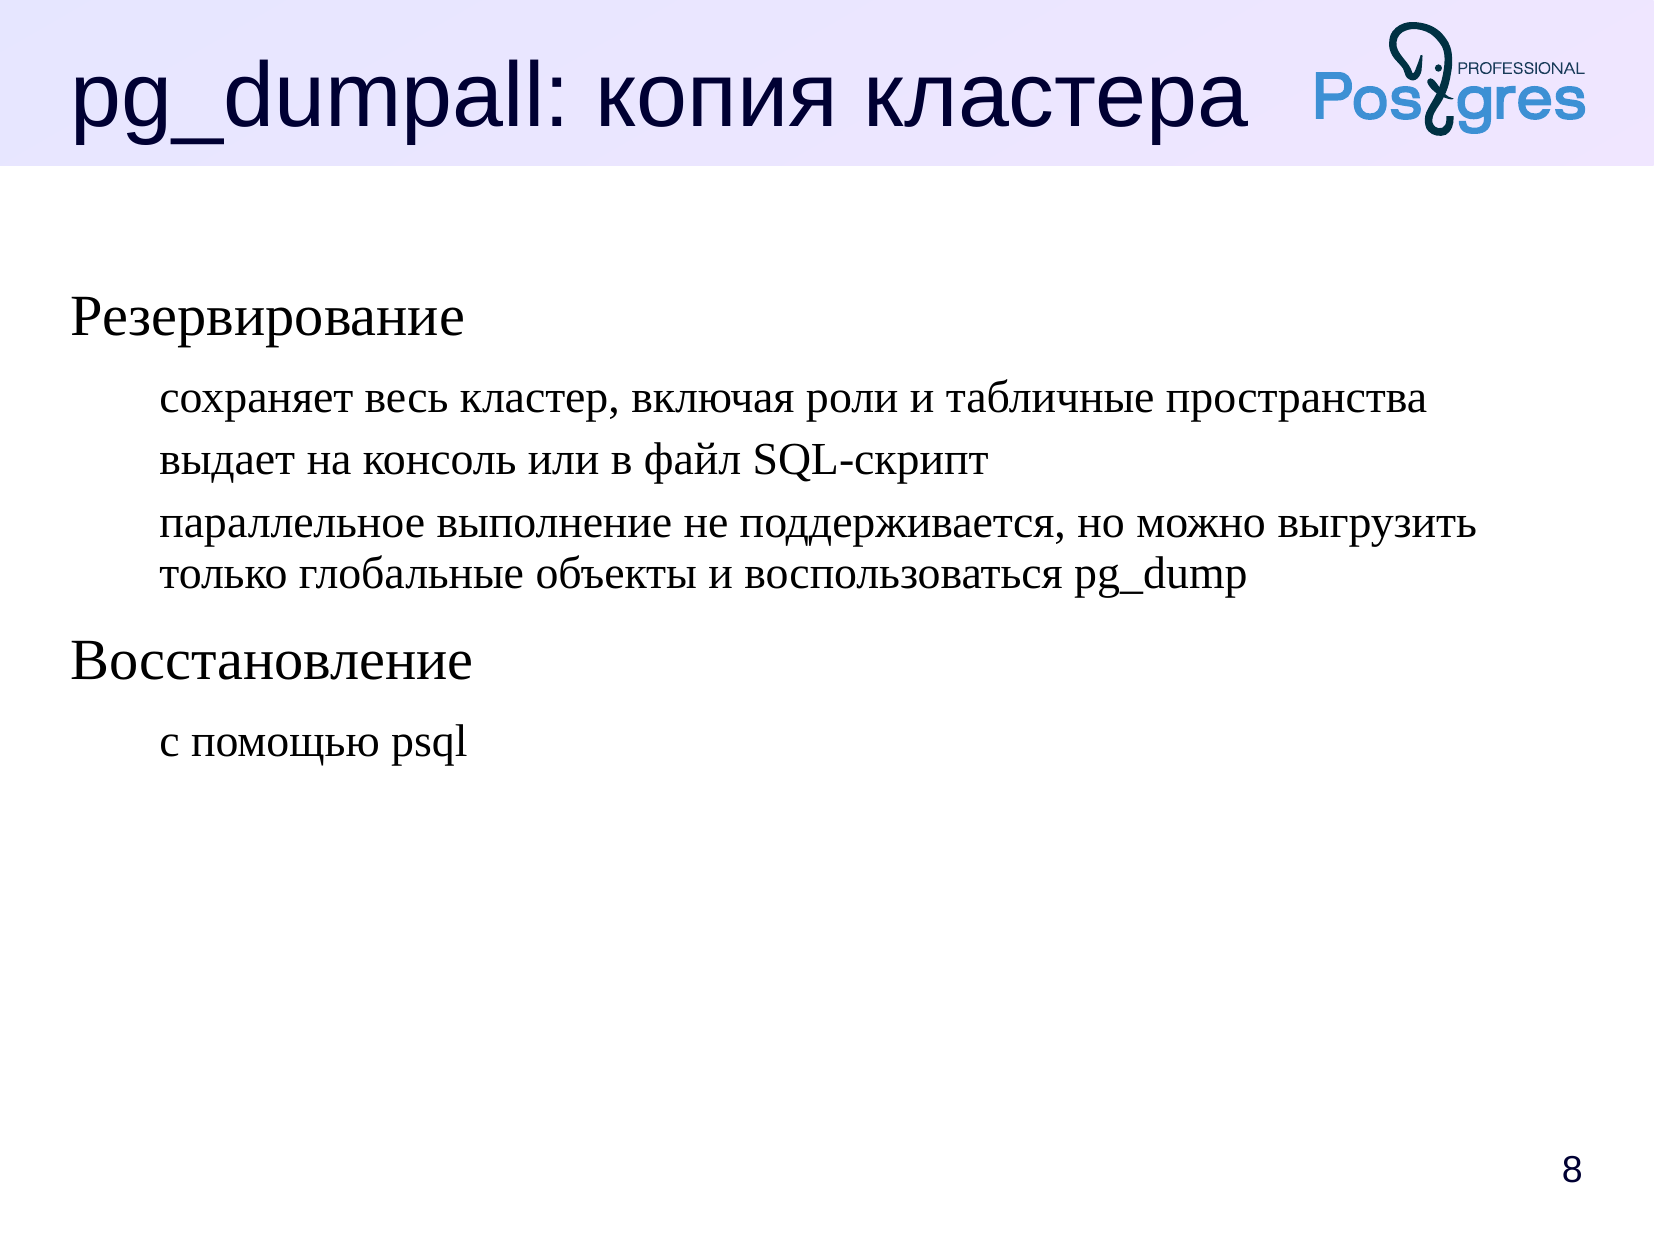

# pg_dumpall: копия кластера
Резервирование
сохраняет весь кластер, включая роли и табличные пространства
выдает на консоль или в файл SQL-скрипт
параллельное выполнение не поддерживается, но можно выгрузить
только глобальные объекты и воспользоваться pg_dump
Восстановление
с помощью psql